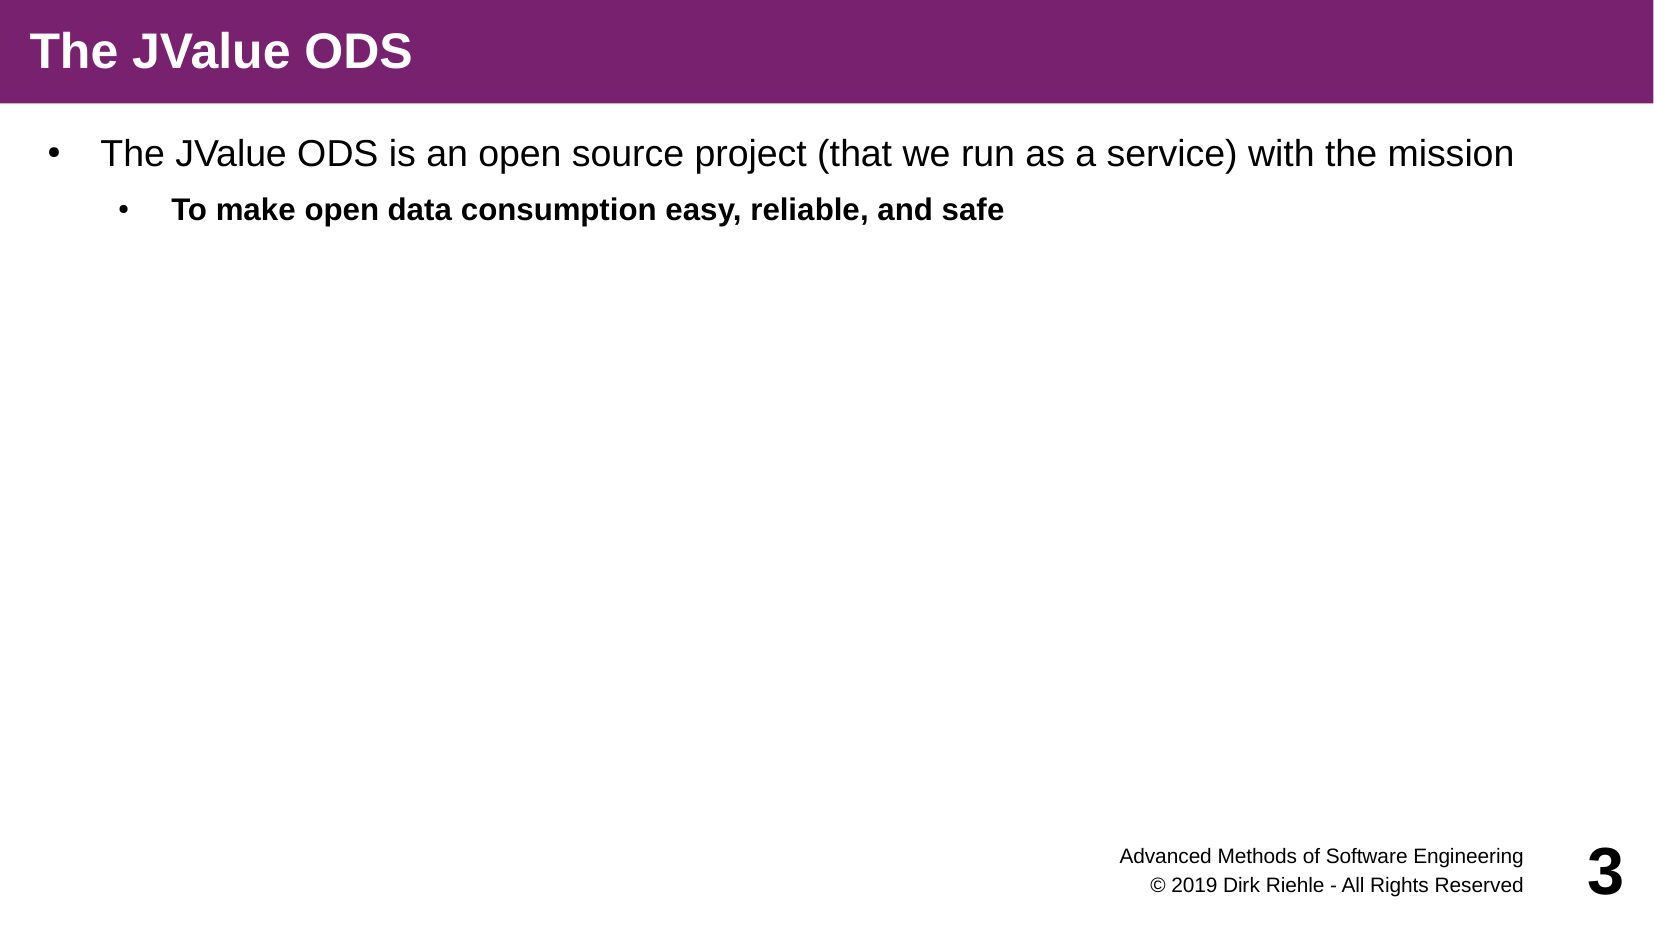

# The JValue ODS
The JValue ODS is an open source project (that we run as a service) with the mission
To make open data consumption easy, reliable, and safe
Advanced Methods of Software Engineering
3
© 2019 Dirk Riehle - All Rights Reserved